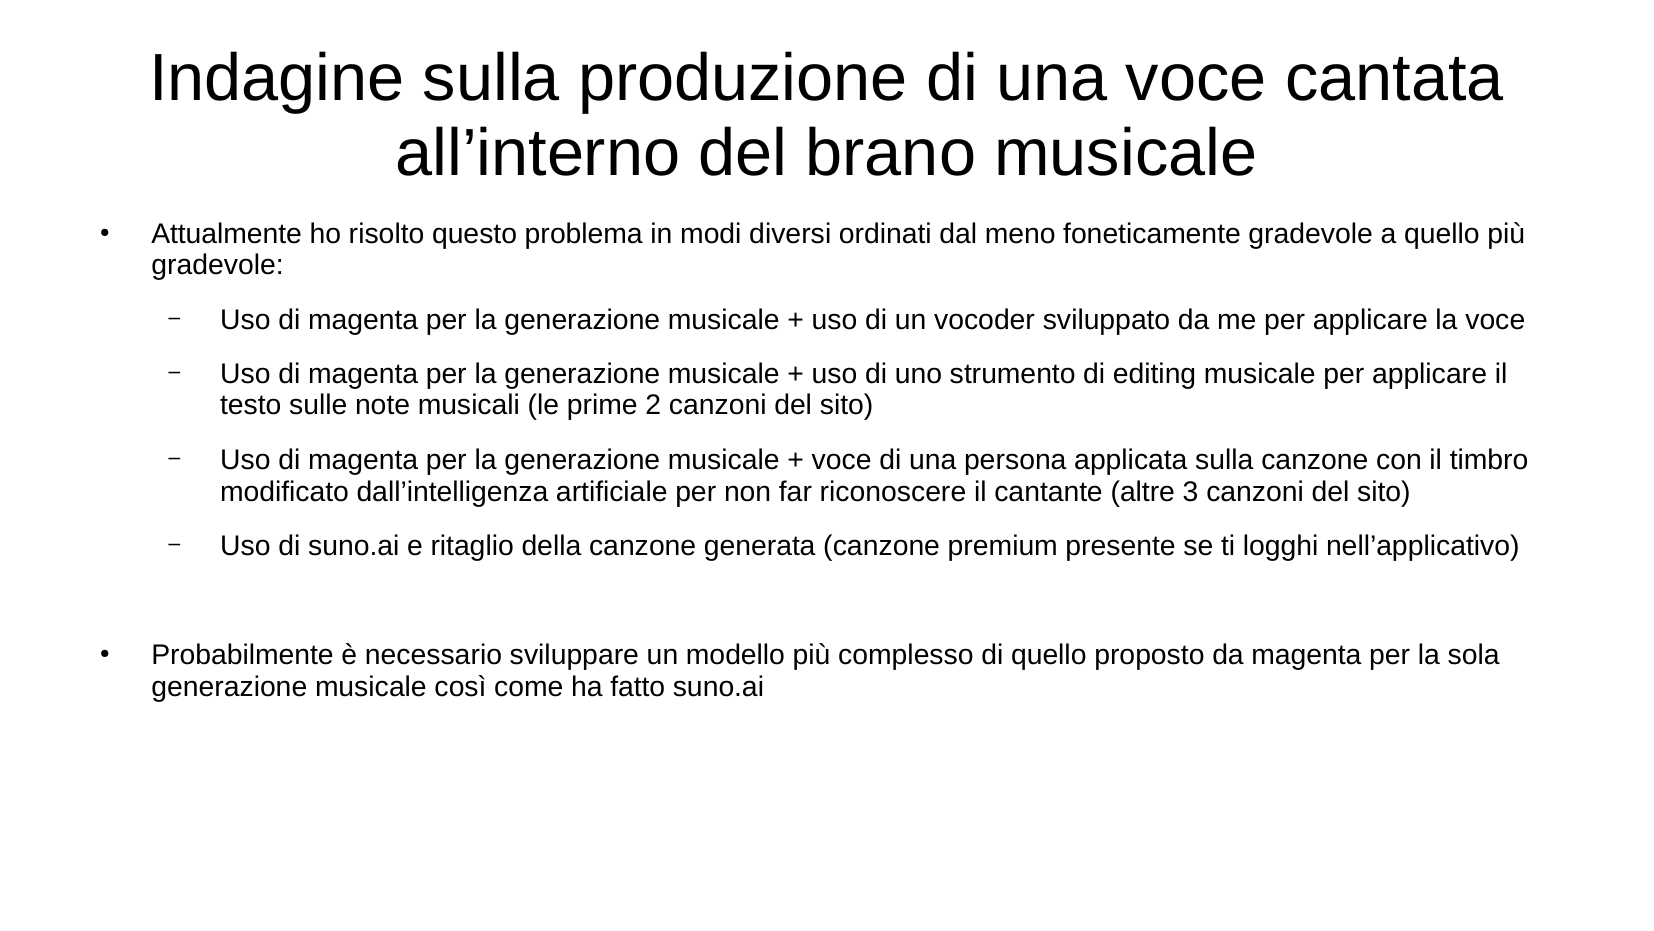

# Indagine sulla produzione di una voce cantata all’interno del brano musicale
Attualmente ho risolto questo problema in modi diversi ordinati dal meno foneticamente gradevole a quello più gradevole:
Uso di magenta per la generazione musicale + uso di un vocoder sviluppato da me per applicare la voce
Uso di magenta per la generazione musicale + uso di uno strumento di editing musicale per applicare il testo sulle note musicali (le prime 2 canzoni del sito)
Uso di magenta per la generazione musicale + voce di una persona applicata sulla canzone con il timbro modificato dall’intelligenza artificiale per non far riconoscere il cantante (altre 3 canzoni del sito)
Uso di suno.ai e ritaglio della canzone generata (canzone premium presente se ti logghi nell’applicativo)
Probabilmente è necessario sviluppare un modello più complesso di quello proposto da magenta per la sola generazione musicale così come ha fatto suno.ai